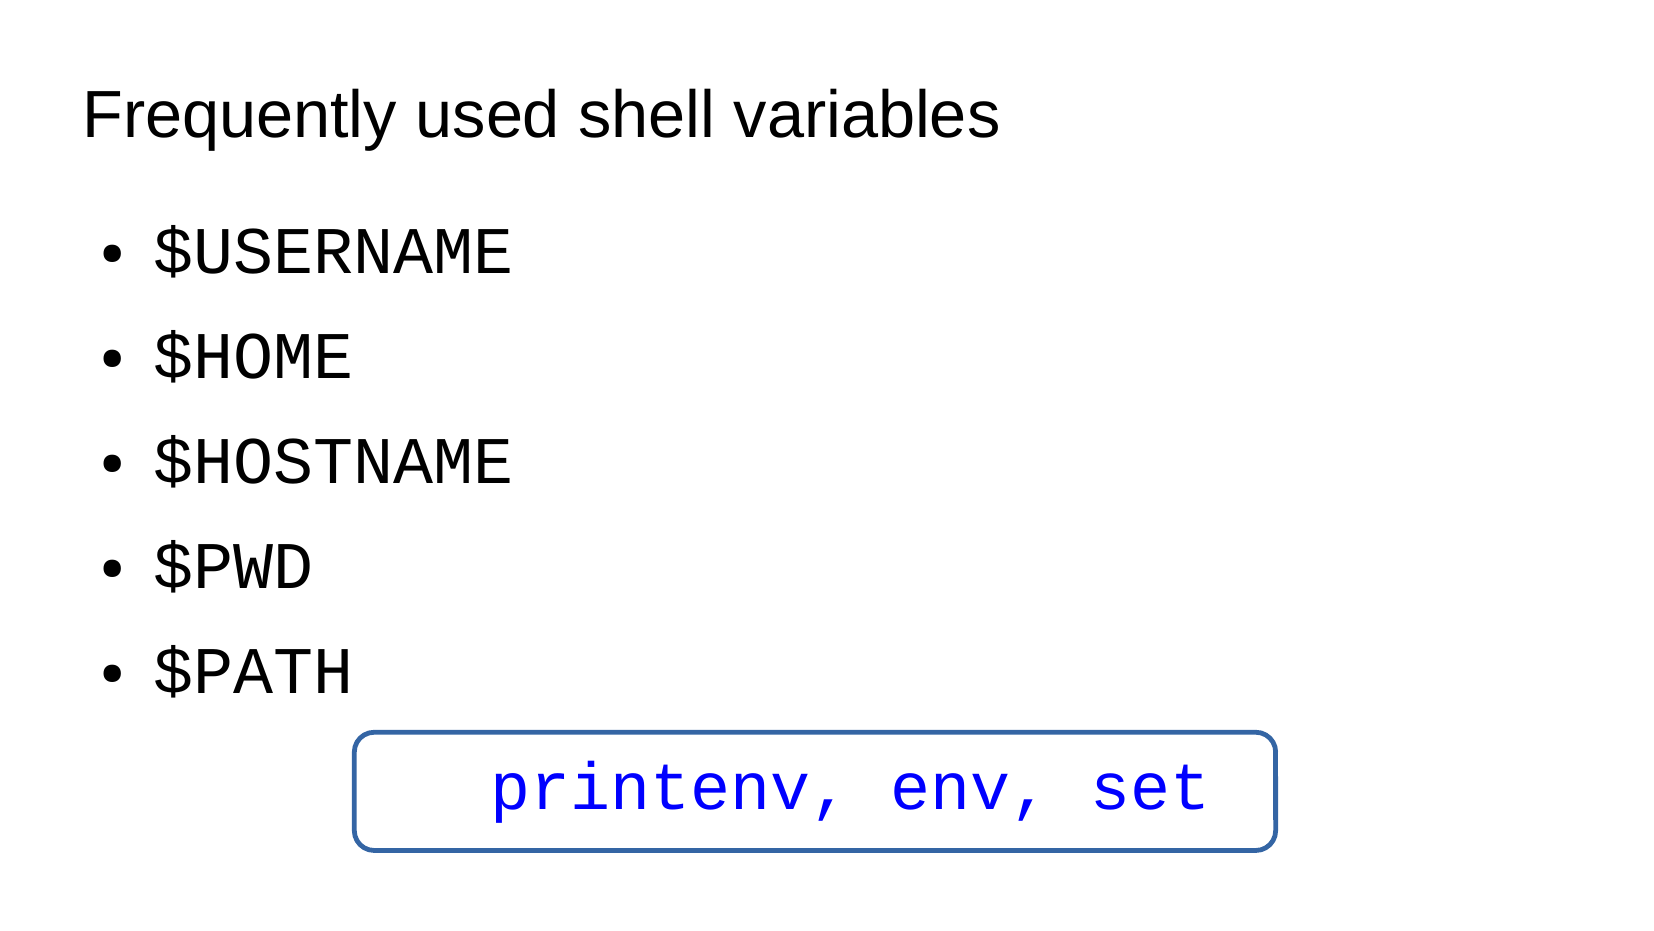

# Frequently used shell variables
$USERNAME
$HOME
$HOSTNAME
$PWD
$PATH
printenv, env, set